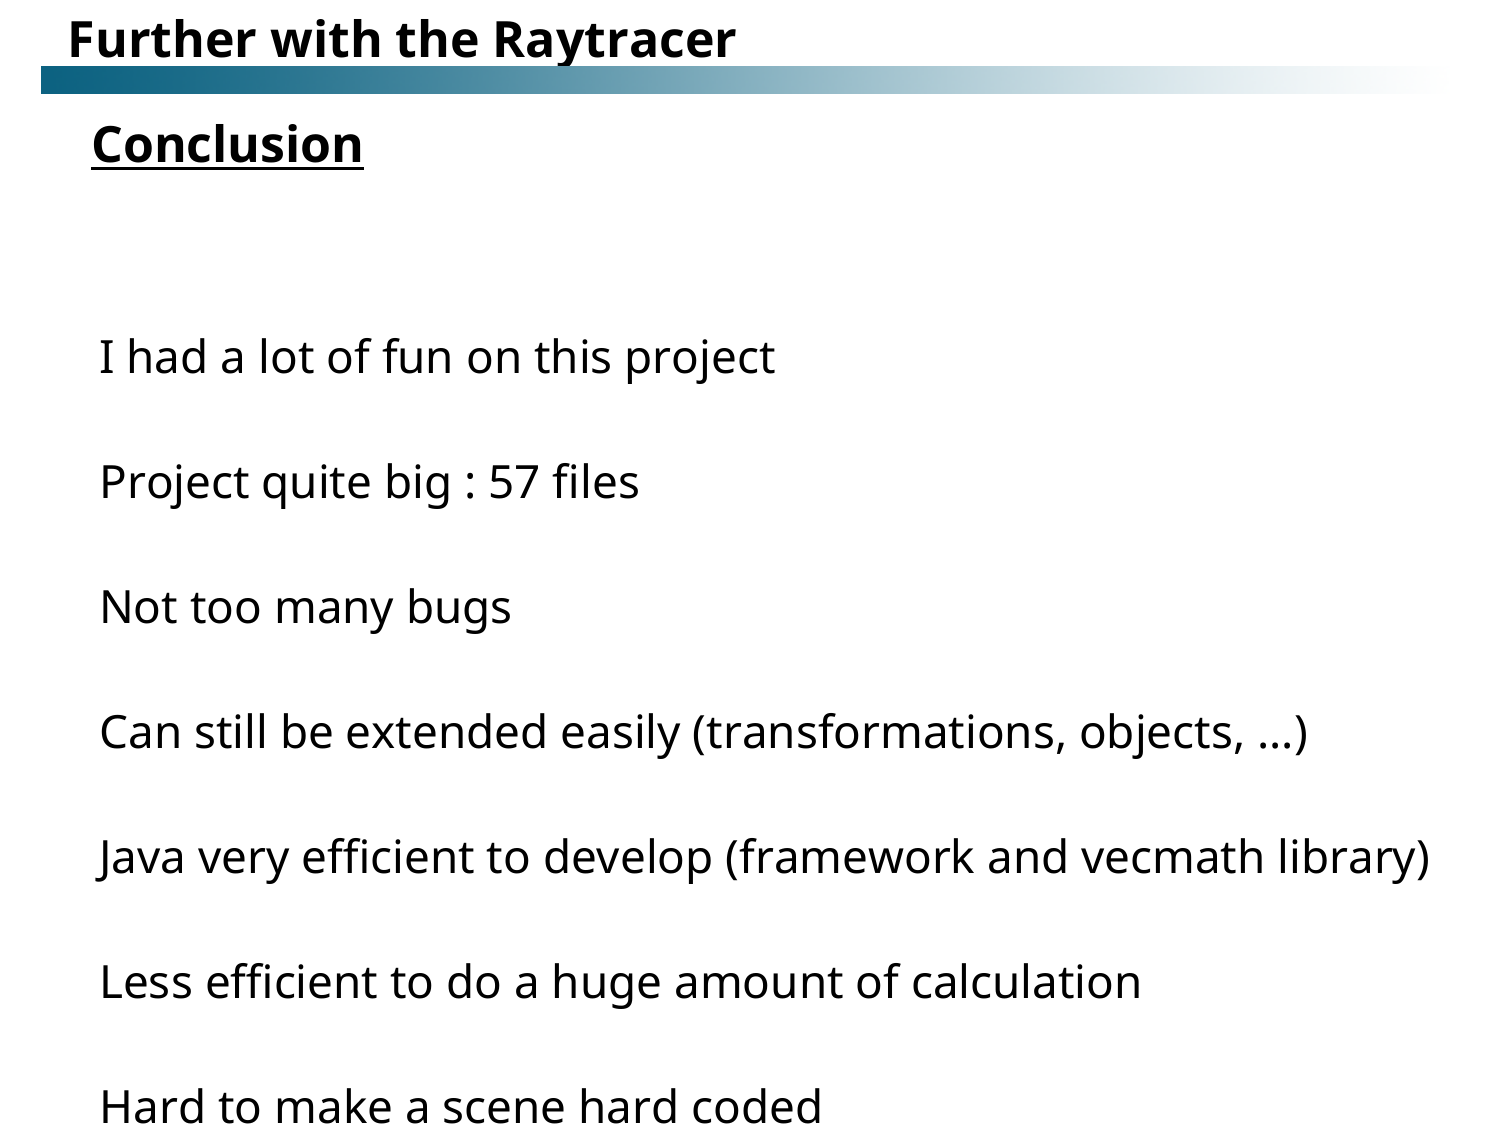

# Further with the Raytracer
Conclusion
 I had a lot of fun on this project
 Project quite big : 57 files
 Not too many bugs
 Can still be extended easily (transformations, objects, ...)
 Java very efficient to develop (framework and vecmath library)
 Less efficient to do a huge amount of calculation
 Hard to make a scene hard coded